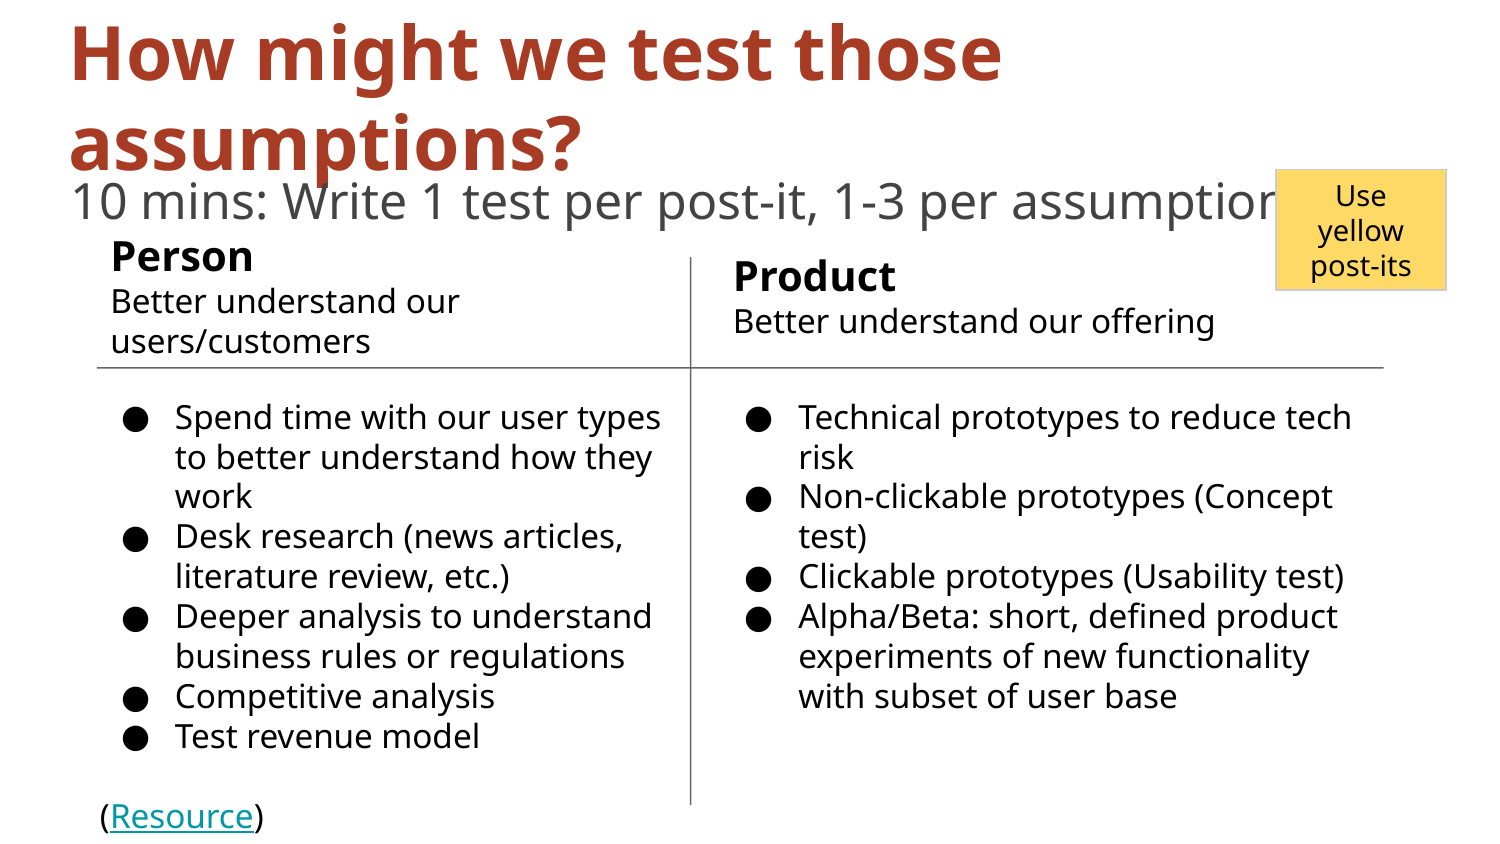

How might we test those assumptions?
10 mins: Write 1 test per post-it, 1-3 per assumption
Use yellow
post-its
Person
Better understand our users/customers
Product
Better understand our offering
Spend time with our user types to better understand how they work
Desk research (news articles, literature review, etc.)
Deeper analysis to understand business rules or regulations
Competitive analysis
Test revenue model
(Resource)
Technical prototypes to reduce tech risk
Non-clickable prototypes (Concept test)
Clickable prototypes (Usability test)
Alpha/Beta: short, defined product experiments of new functionality with subset of user base
(Resource)